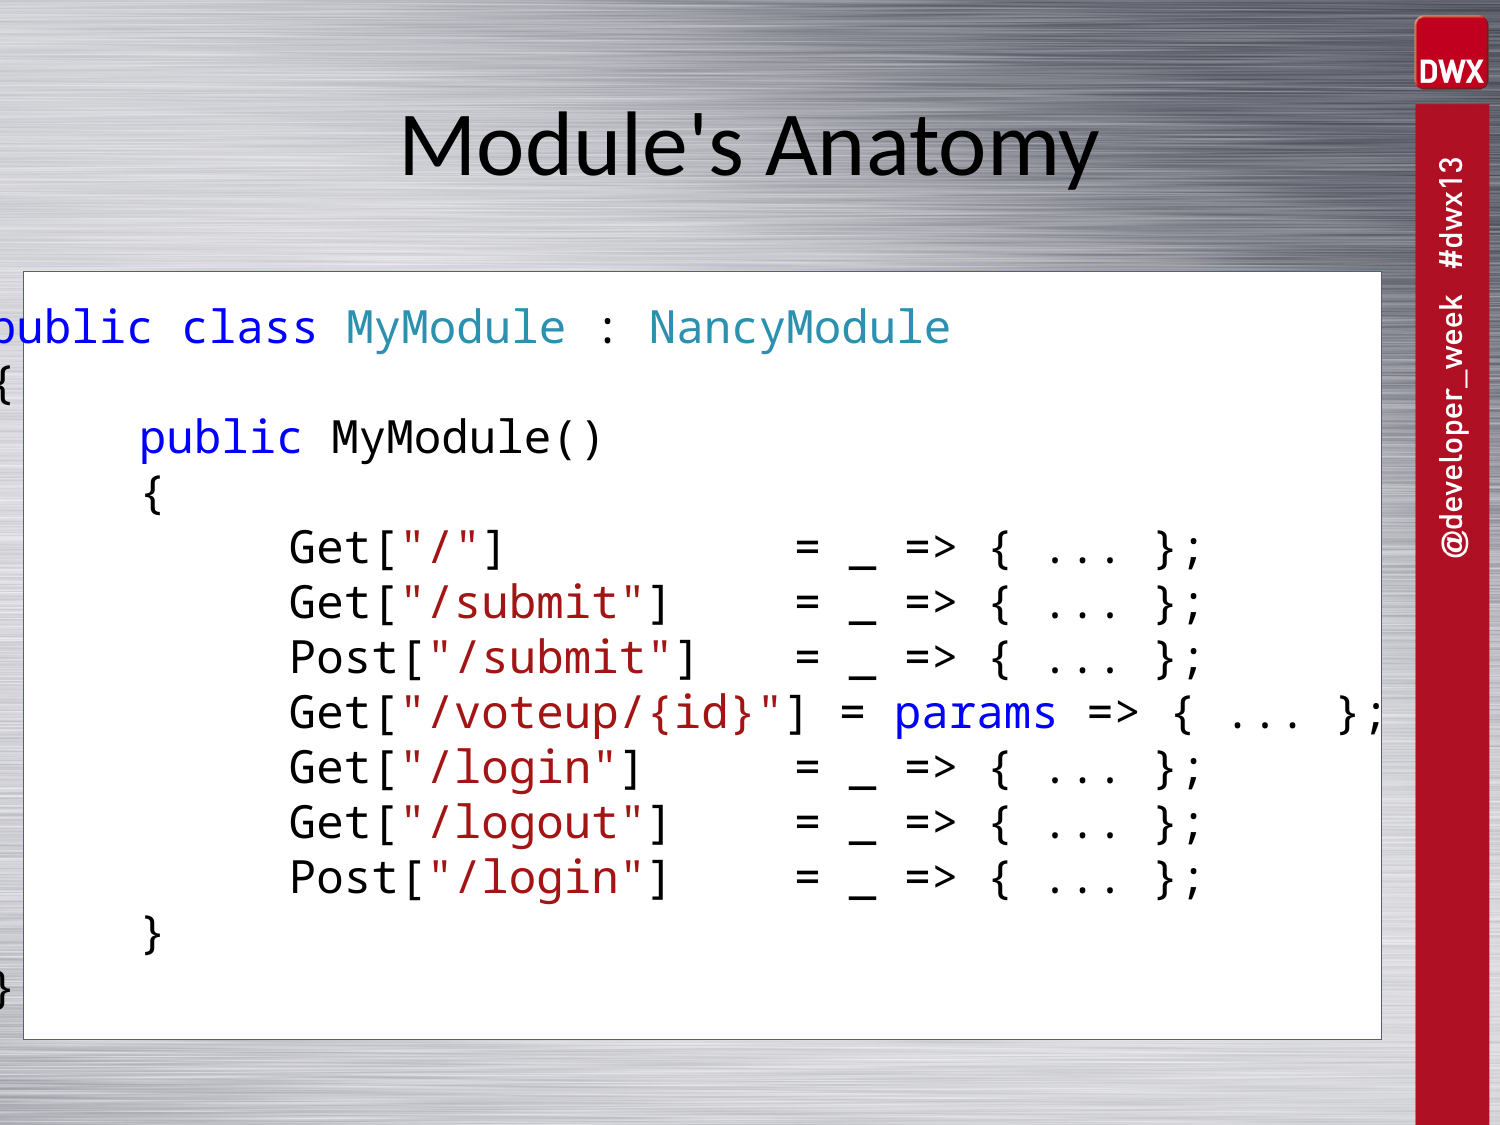

# Module's Anatomy
public class MyModule : NancyModule
{
	public MyModule()
	{
		Get["/"] 		 = _ => { ... };
		Get["/submit"] 	 = _ => { ... };
		Post["/submit"] 	 = _ => { ... };
		Get["/voteup/{id}"] = params => { ... };
		Get["/login"] 	 = _ => { ... };
		Get["/logout"] 	 = _ => { ... };
		Post["/login"] 	 = _ => { ... };
	}
}